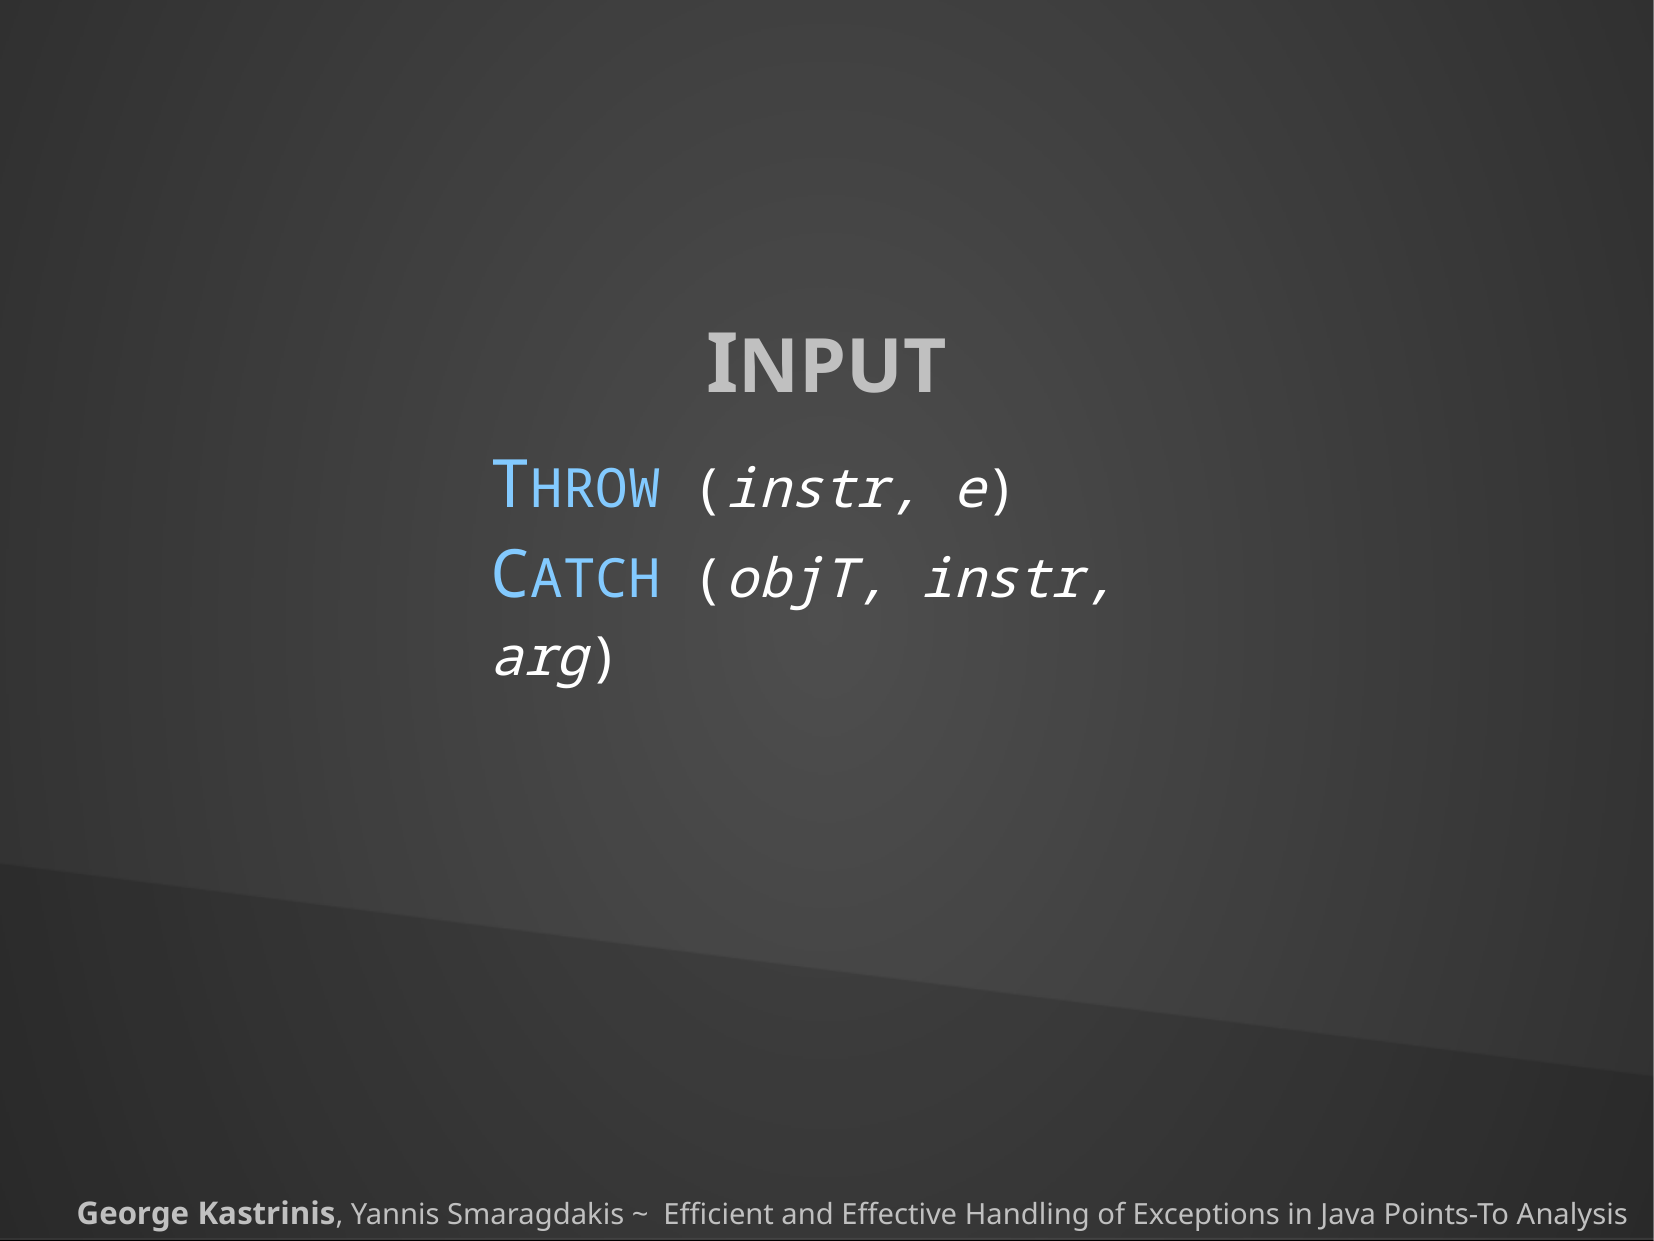

INPUT
THROW (instr, e)
CATCH (objT, instr, arg)